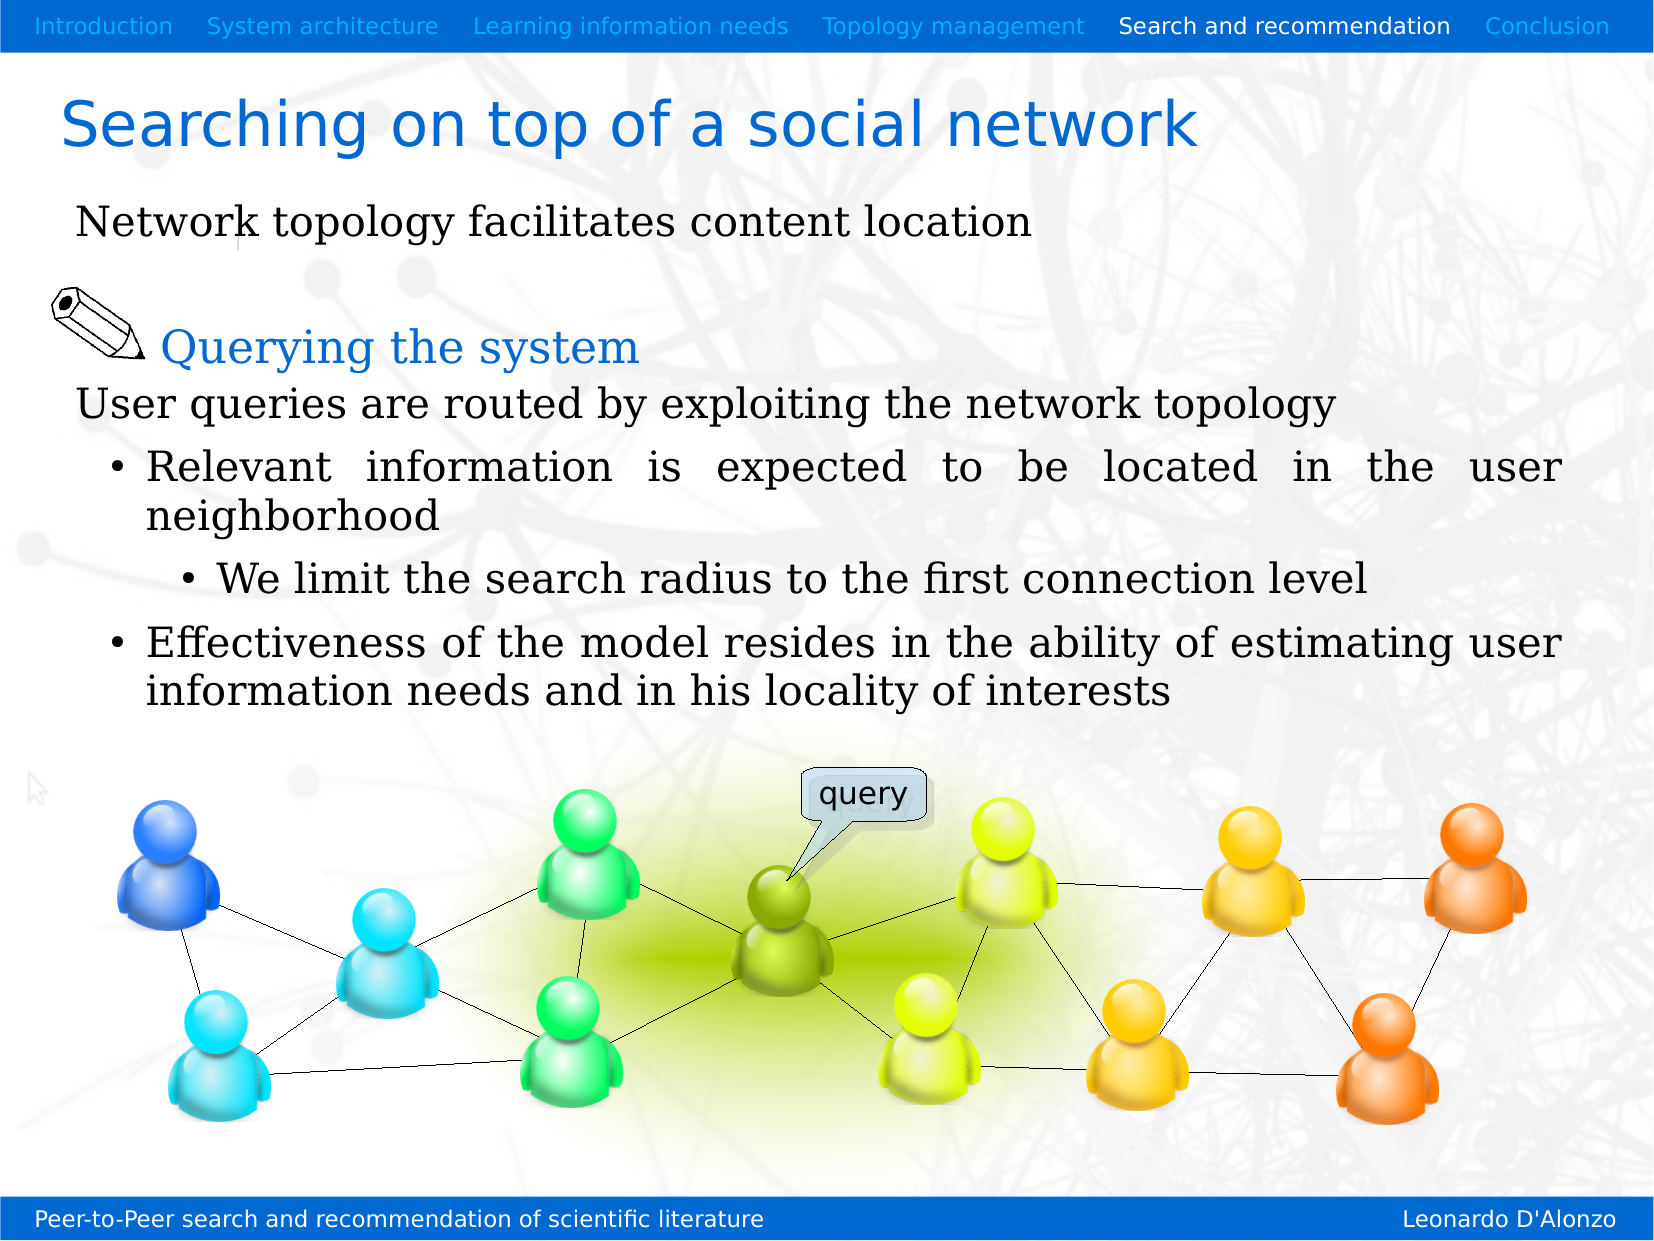

Introduction
System architecture
Learning information needs
Topology management
Search and recommendation
Conclusion
# Searching on top of a social network
Network topology facilitates content location
Querying the system
User queries are routed by exploiting the network topology
Relevant information is expected to be located in the user neighborhood
We limit the search radius to the first connection level
Effectiveness of the model resides in the ability of estimating user information needs and in his locality of interests
query
Leonardo D'Alonzo
Peer-to-Peer search and recommendation of scientific literature